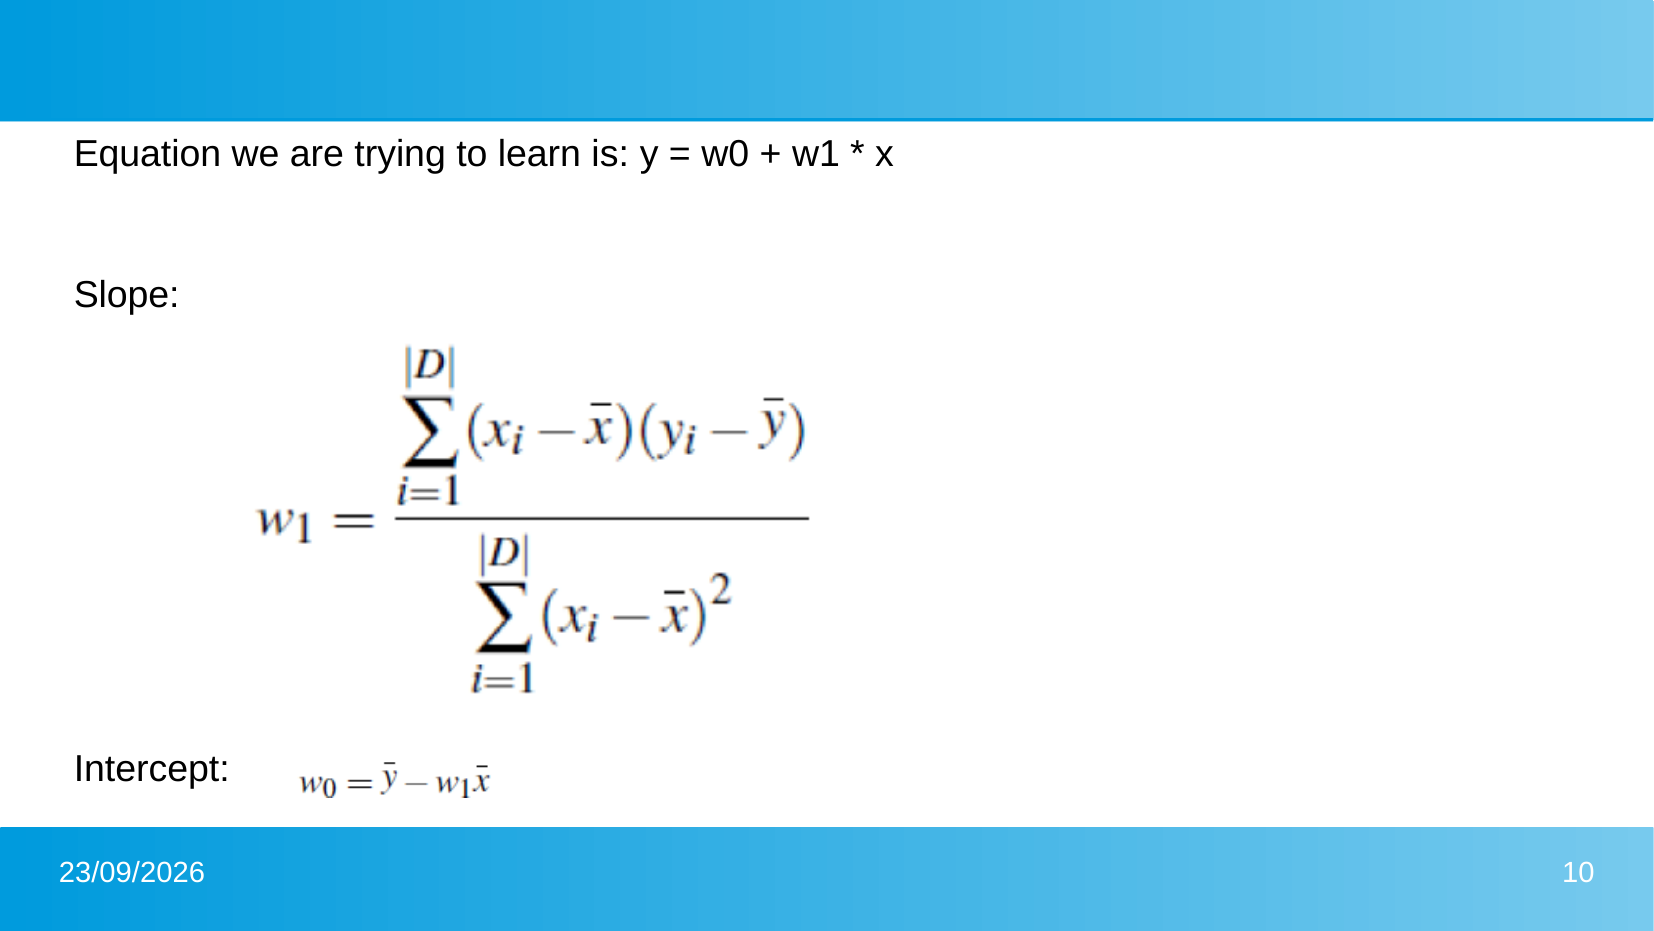

Equation we are trying to learn is: y = w0 + w1 * x
Slope:
Intercept:
10